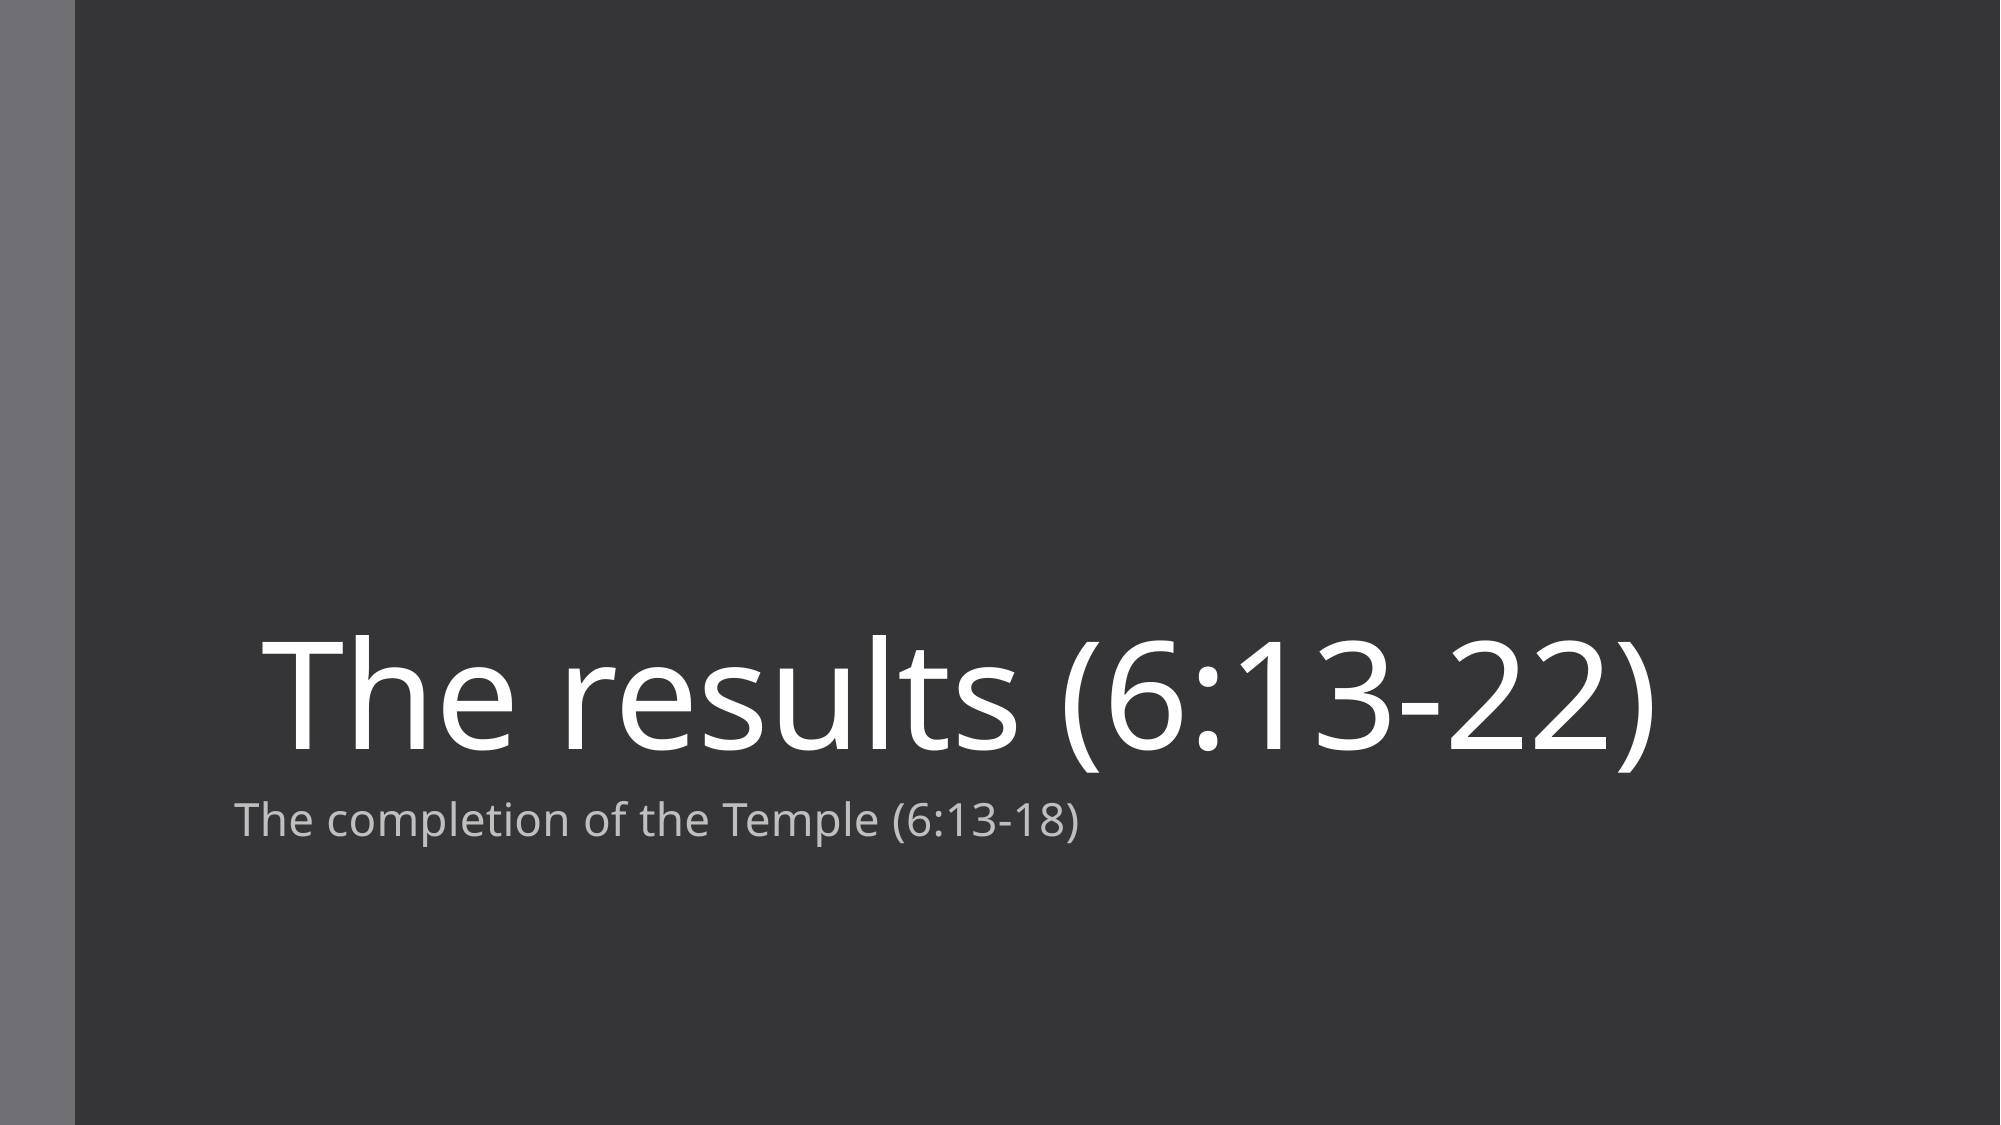

# The results (6:13-22)
 The completion of the Temple (6:13-18)